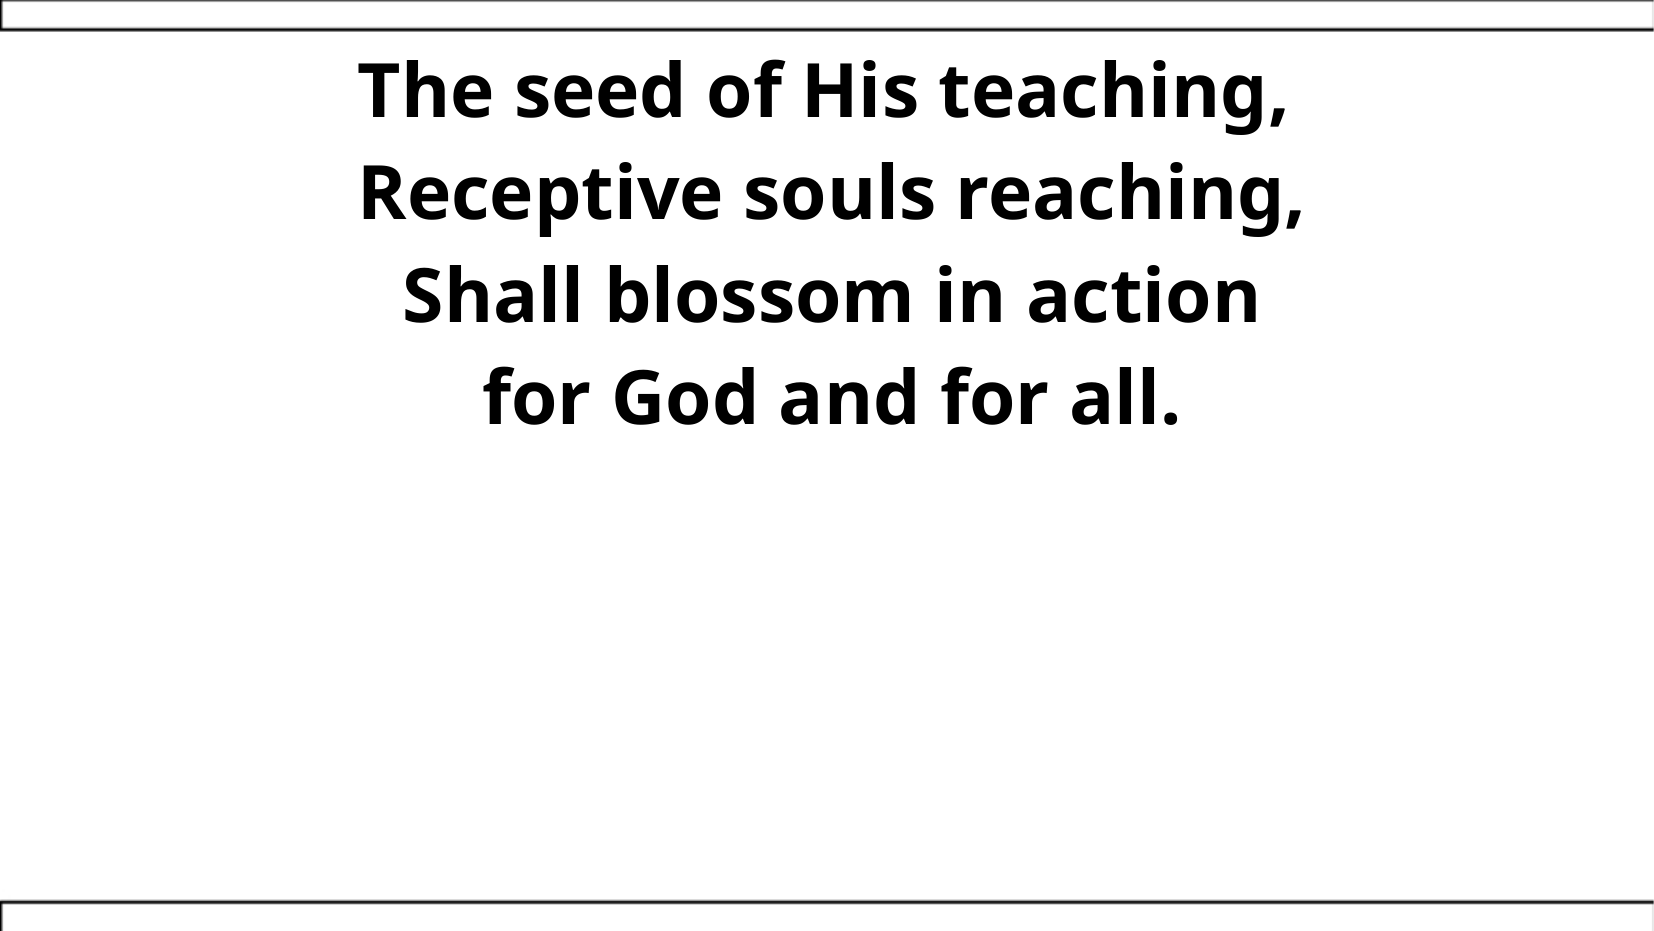

The seed of His teaching,
Receptive souls reaching,
Shall blossom in action
for God and for all.